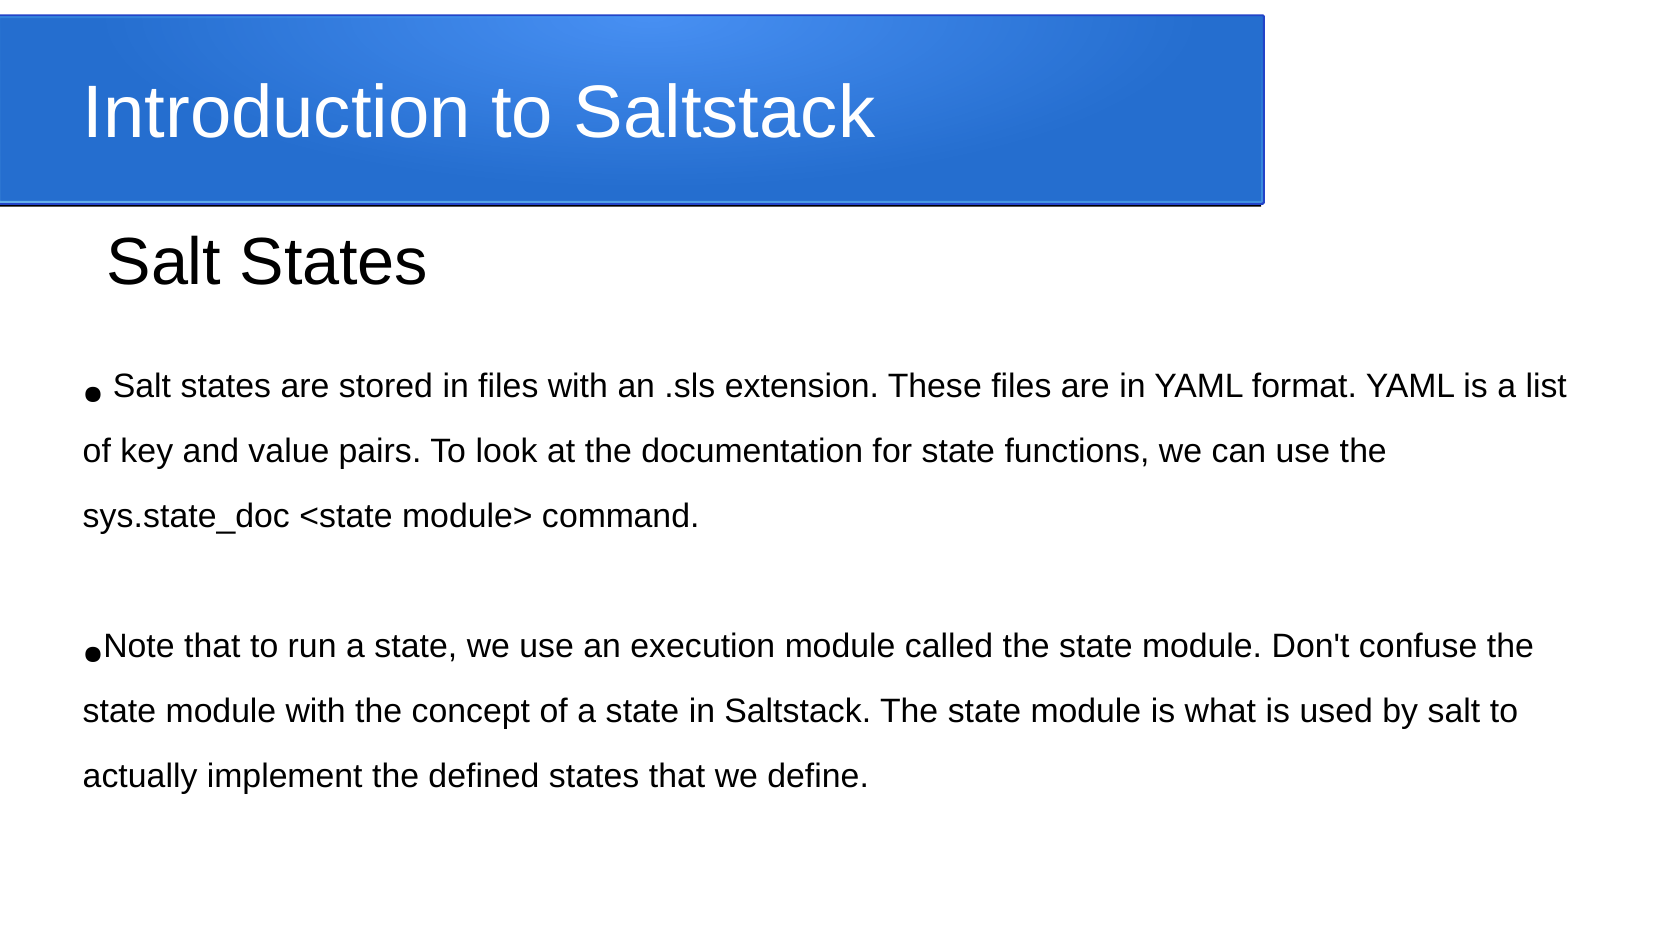

# Introduction to Saltstack
Salt States
 Salt states are stored in files with an .sls extension. These files are in YAML format. YAML is a list of key and value pairs. To look at the documentation for state functions, we can use the sys.state_doc <state module> command.
Note that to run a state, we use an execution module called the state module. Don't confuse the state module with the concept of a state in Saltstack. The state module is what is used by salt to actually implement the defined states that we define.